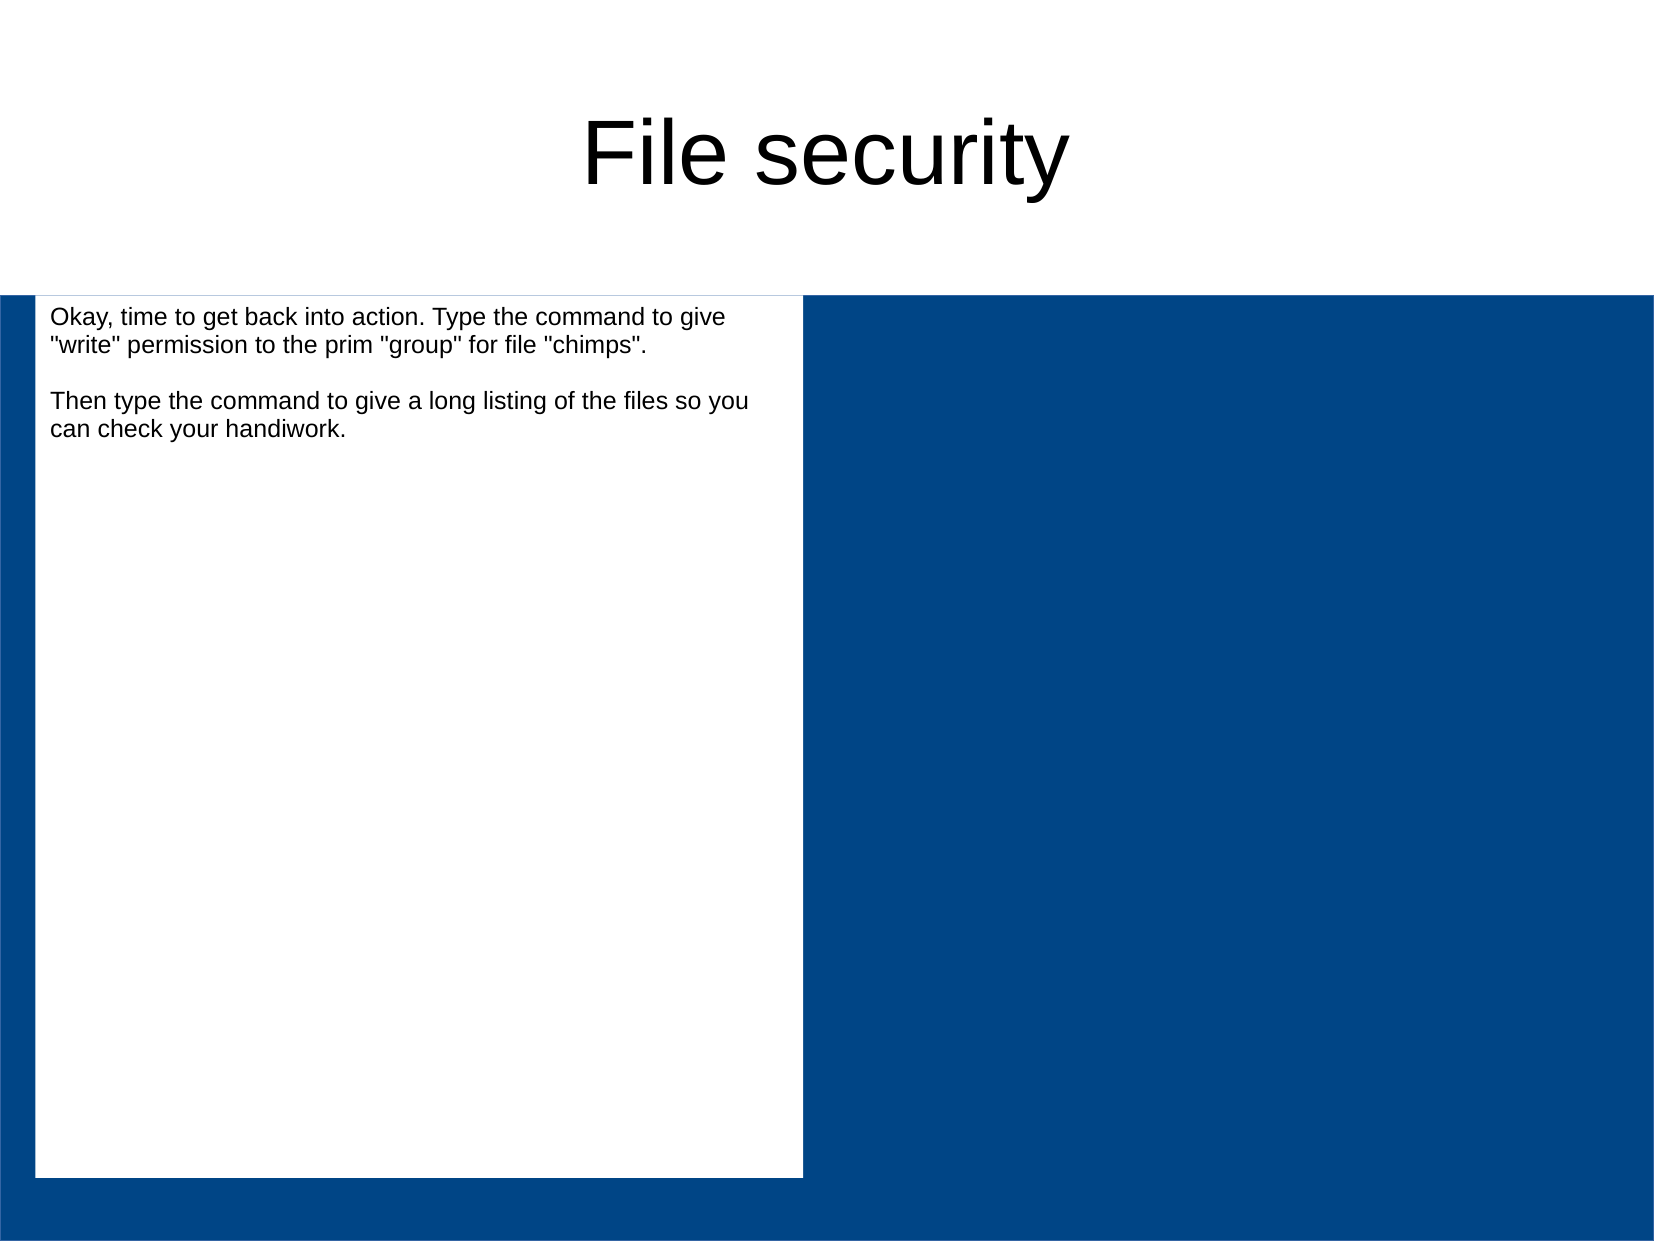

# File security
Okay, time to get back into action. Type the command to give "write" permission to the prim "group" for file "chimps".
Then type the command to give a long listing of the files so you can check your handiwork.